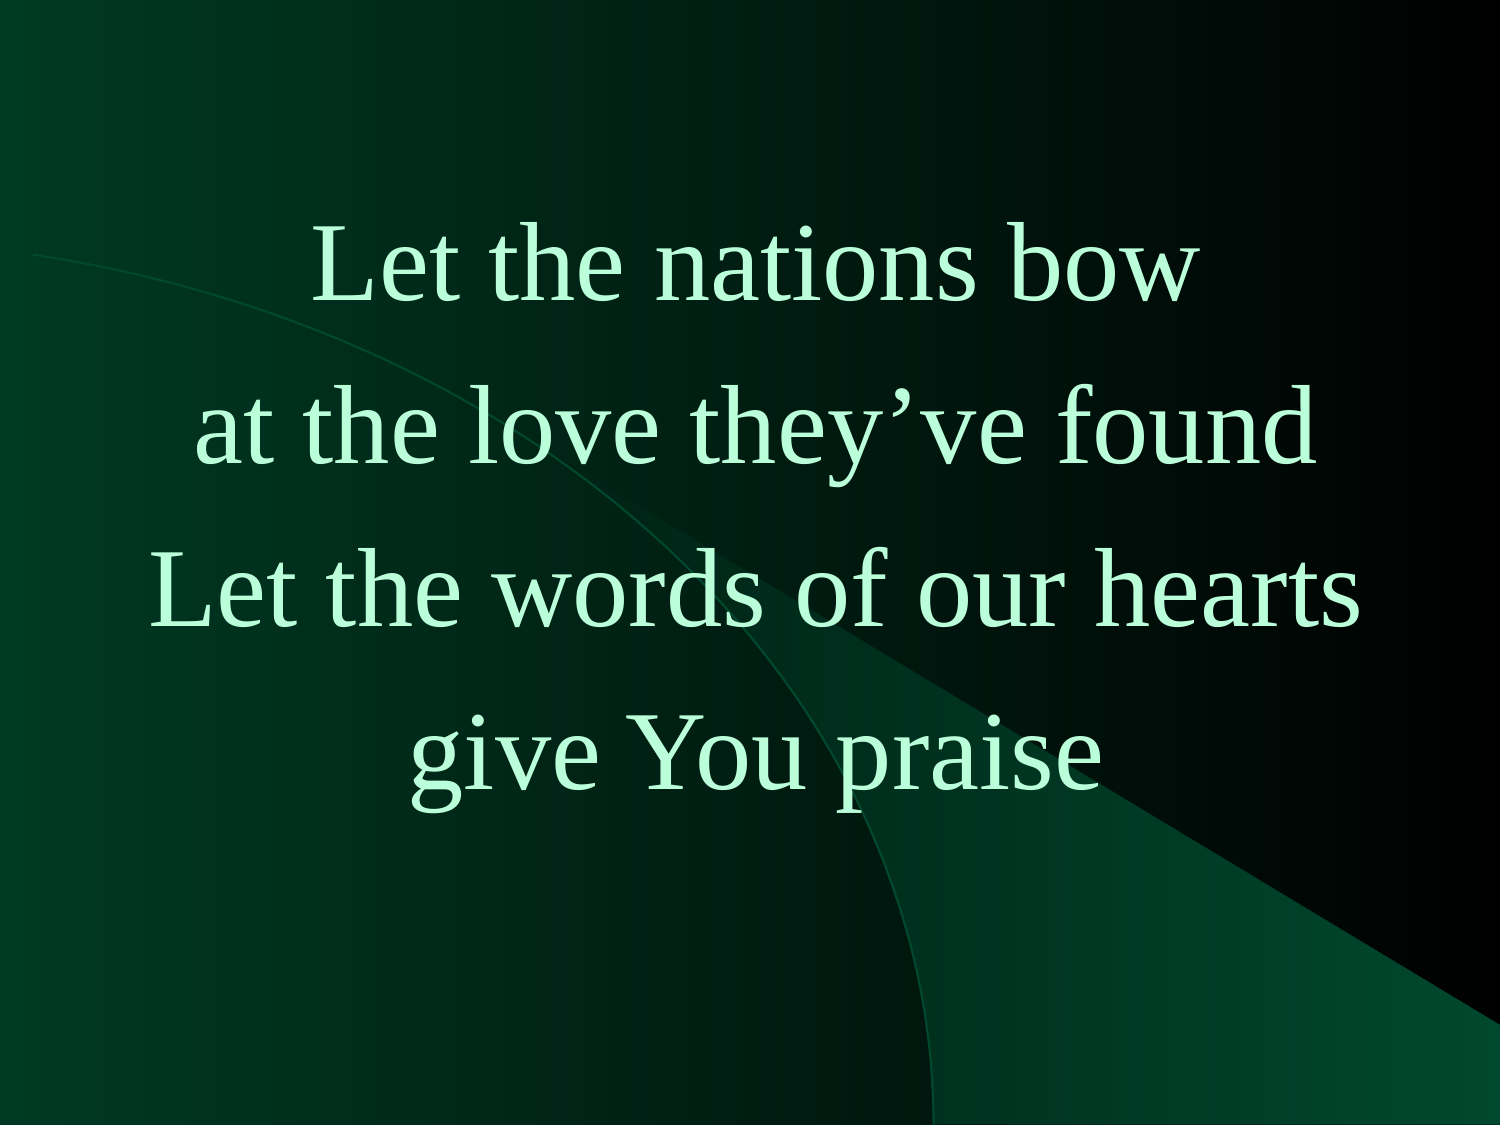

# Let the nations bow
at the love they’ve found
Let the words of our hearts
give You praise